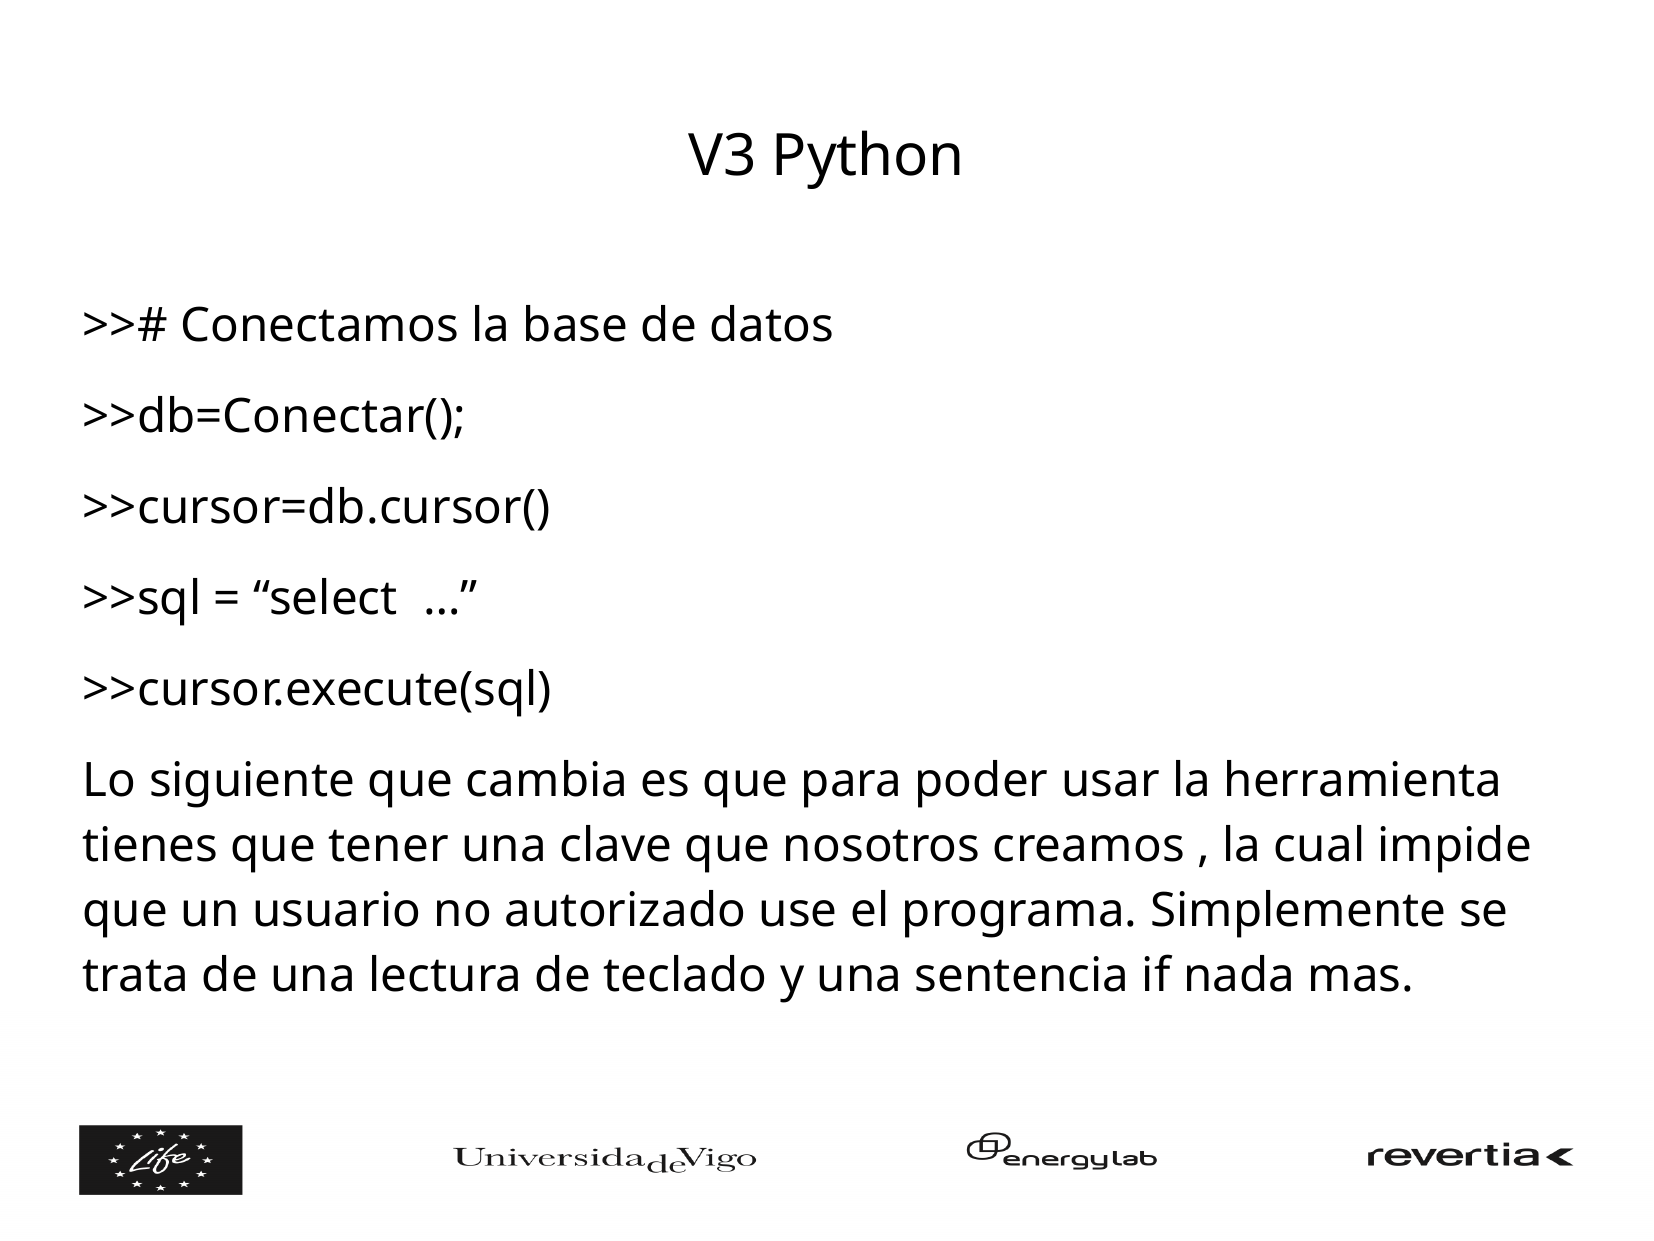

# V3 Python
>># Conectamos la base de datos
>>db=Conectar();
>>cursor=db.cursor()
>>sql = “select …”
>>cursor.execute(sql)
Lo siguiente que cambia es que para poder usar la herramienta tienes que tener una clave que nosotros creamos , la cual impide que un usuario no autorizado use el programa. Simplemente se trata de una lectura de teclado y una sentencia if nada mas.